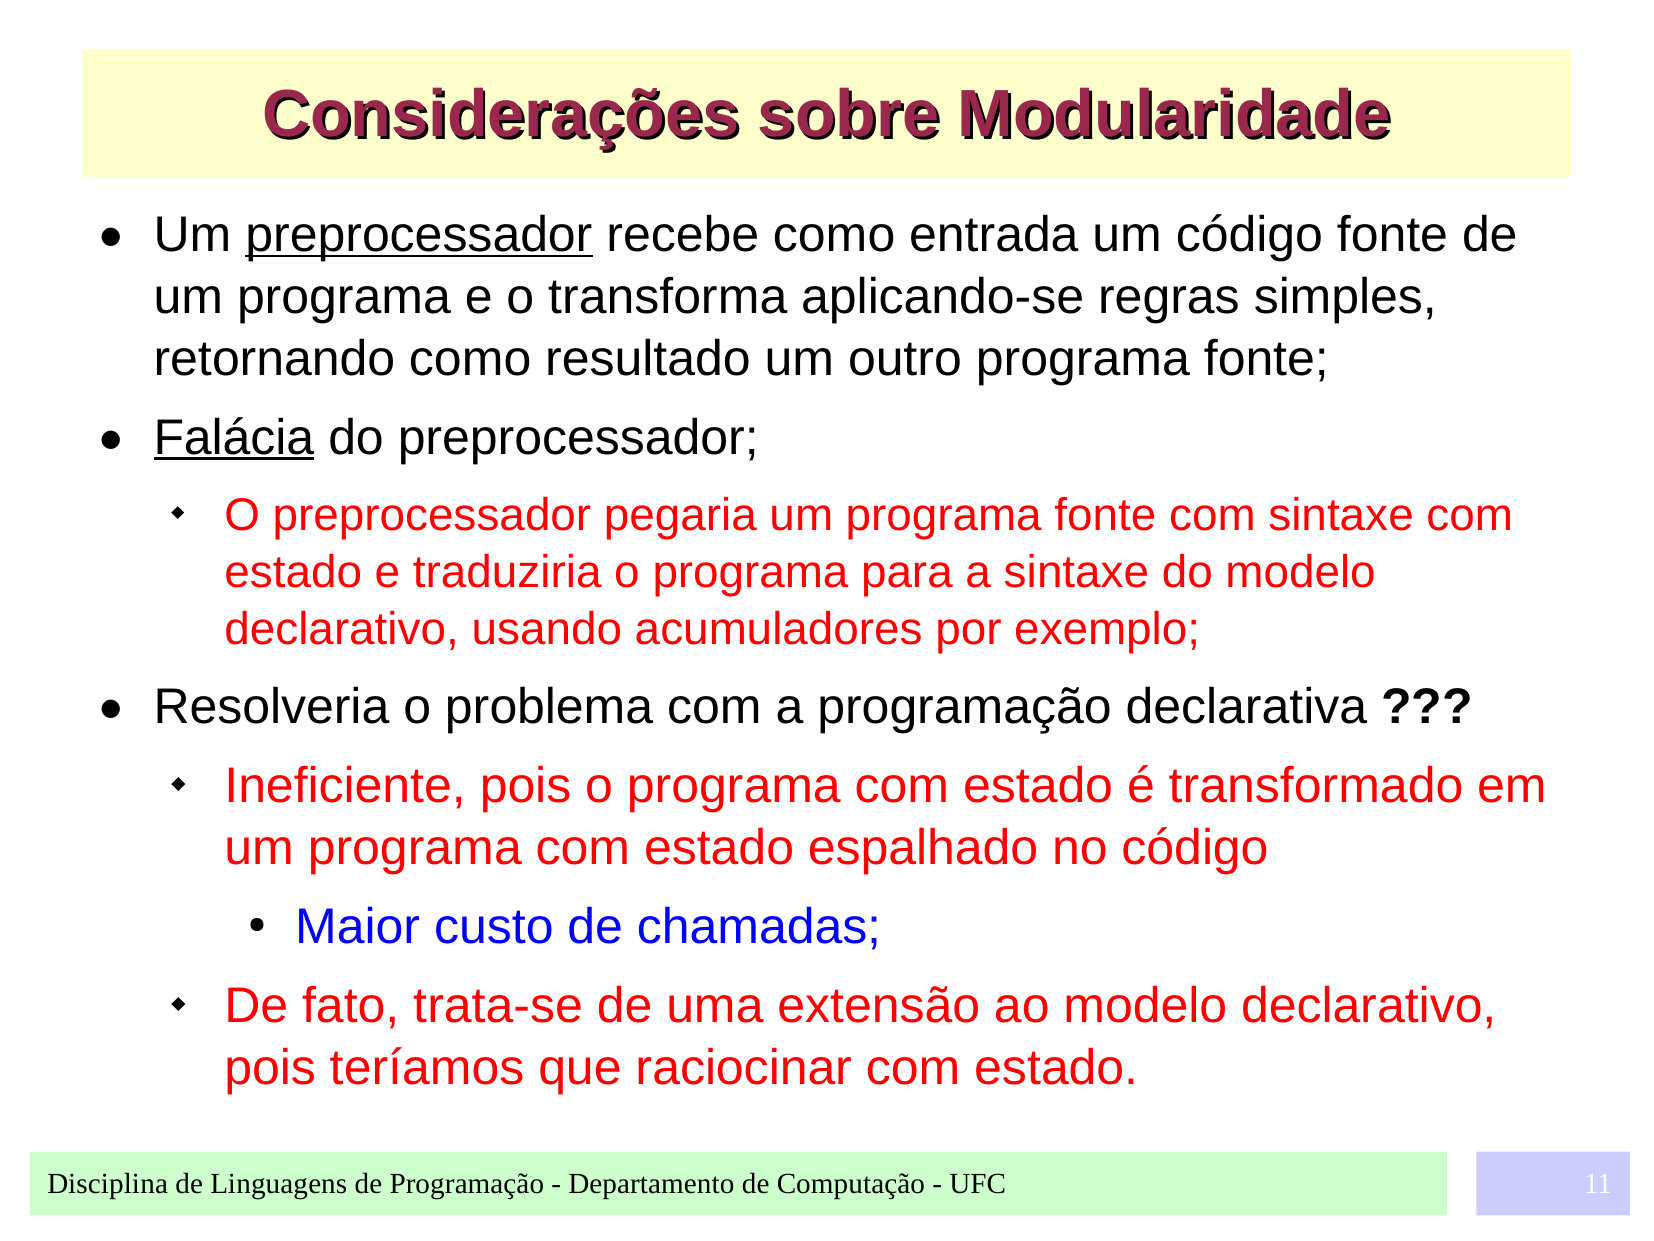

# Considerações sobre Modularidade
Um preprocessador recebe como entrada um código fonte de um programa e o transforma aplicando-se regras simples, retornando como resultado um outro programa fonte;
Falácia do preprocessador;
O preprocessador pegaria um programa fonte com sintaxe com estado e traduziria o programa para a sintaxe do modelo declarativo, usando acumuladores por exemplo;
Resolveria o problema com a programação declarativa ???
Ineficiente, pois o programa com estado é transformado em um programa com estado espalhado no código
Maior custo de chamadas;
De fato, trata-se de uma extensão ao modelo declarativo, pois teríamos que raciocinar com estado.
Disciplina de Linguagens de Programação - Departamento de Computação - UFC
11